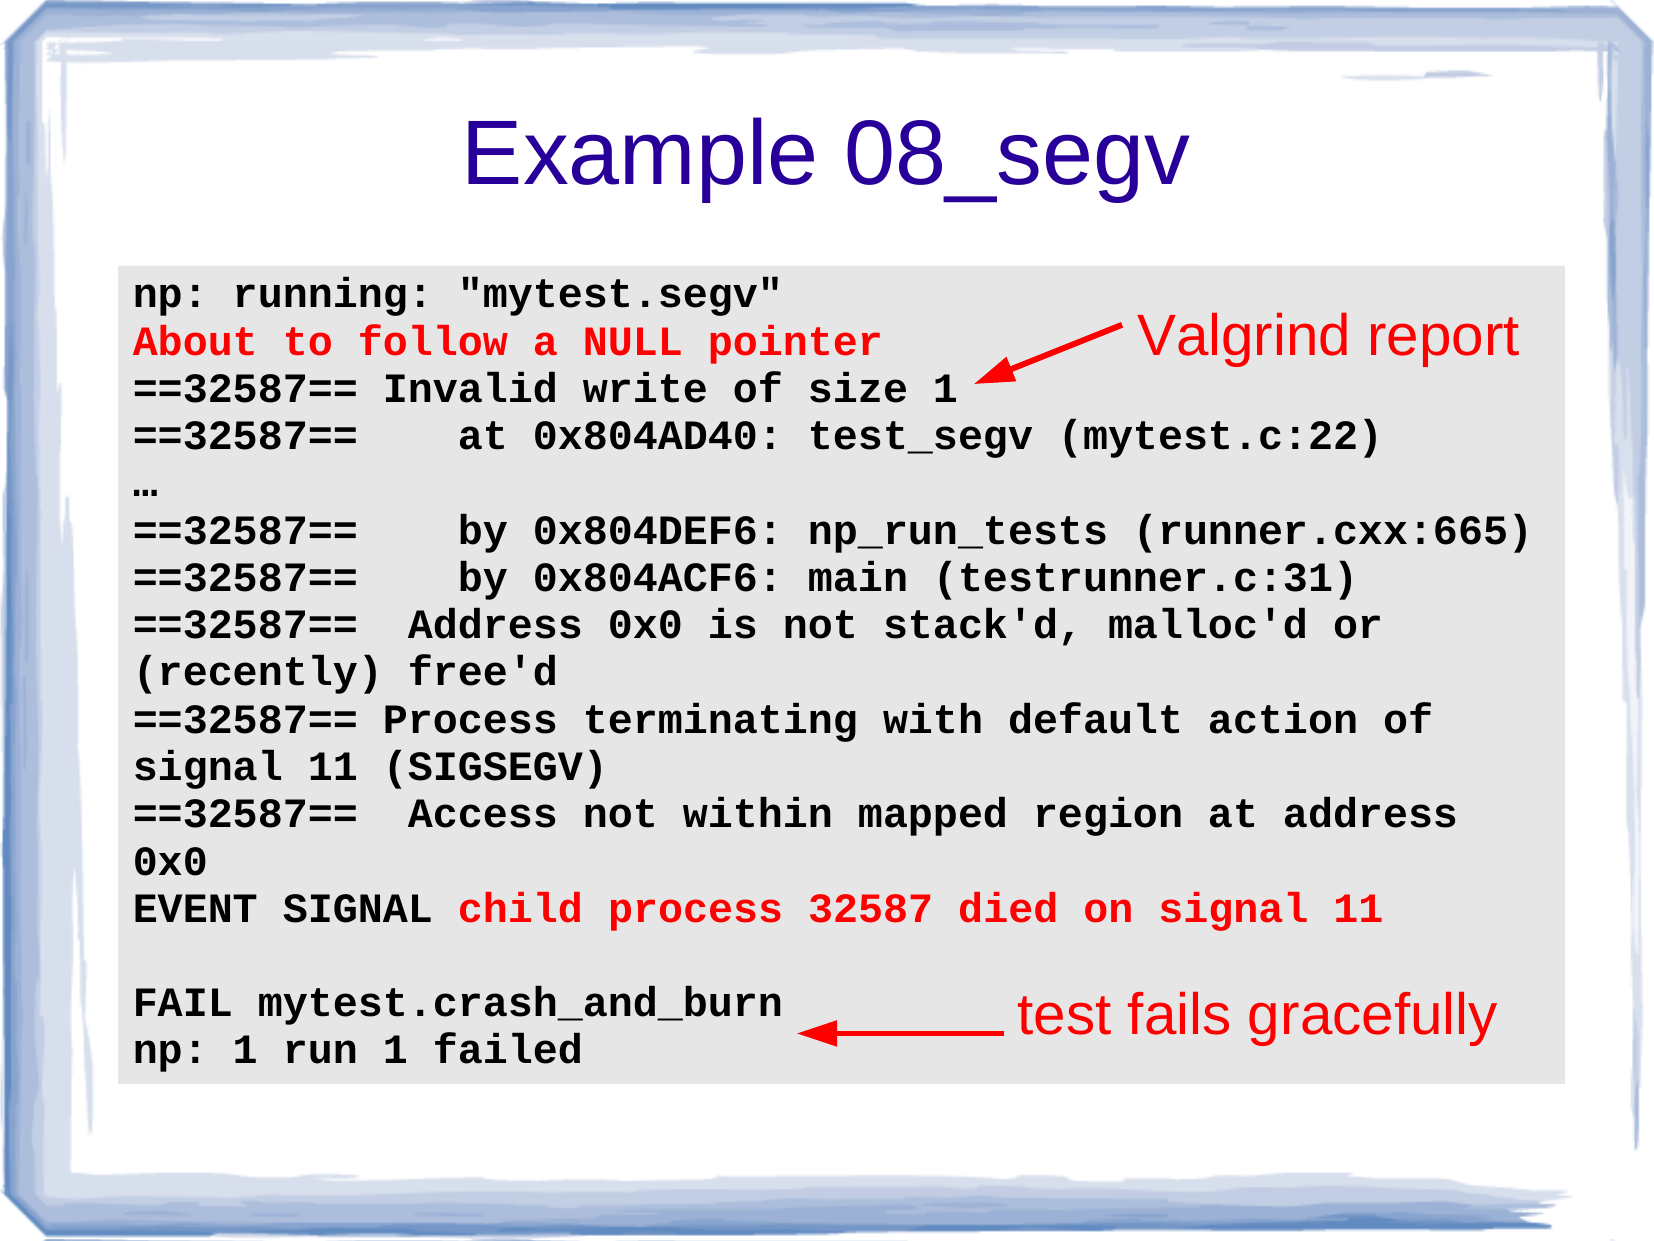

# Example 08_segv
np: running: "mytest.segv"
About to follow a NULL pointer
==32587== Invalid write of size 1
==32587== at 0x804AD40: test_segv (mytest.c:22)
…
==32587== by 0x804DEF6: np_run_tests (runner.cxx:665)
==32587== by 0x804ACF6: main (testrunner.c:31)
==32587== Address 0x0 is not stack'd, malloc'd or (recently) free'd
==32587== Process terminating with default action of signal 11 (SIGSEGV)
==32587== Access not within mapped region at address 0x0
EVENT SIGNAL child process 32587 died on signal 11
FAIL mytest.crash_and_burn
np: 1 run 1 failed
Valgrind report
test fails gracefully